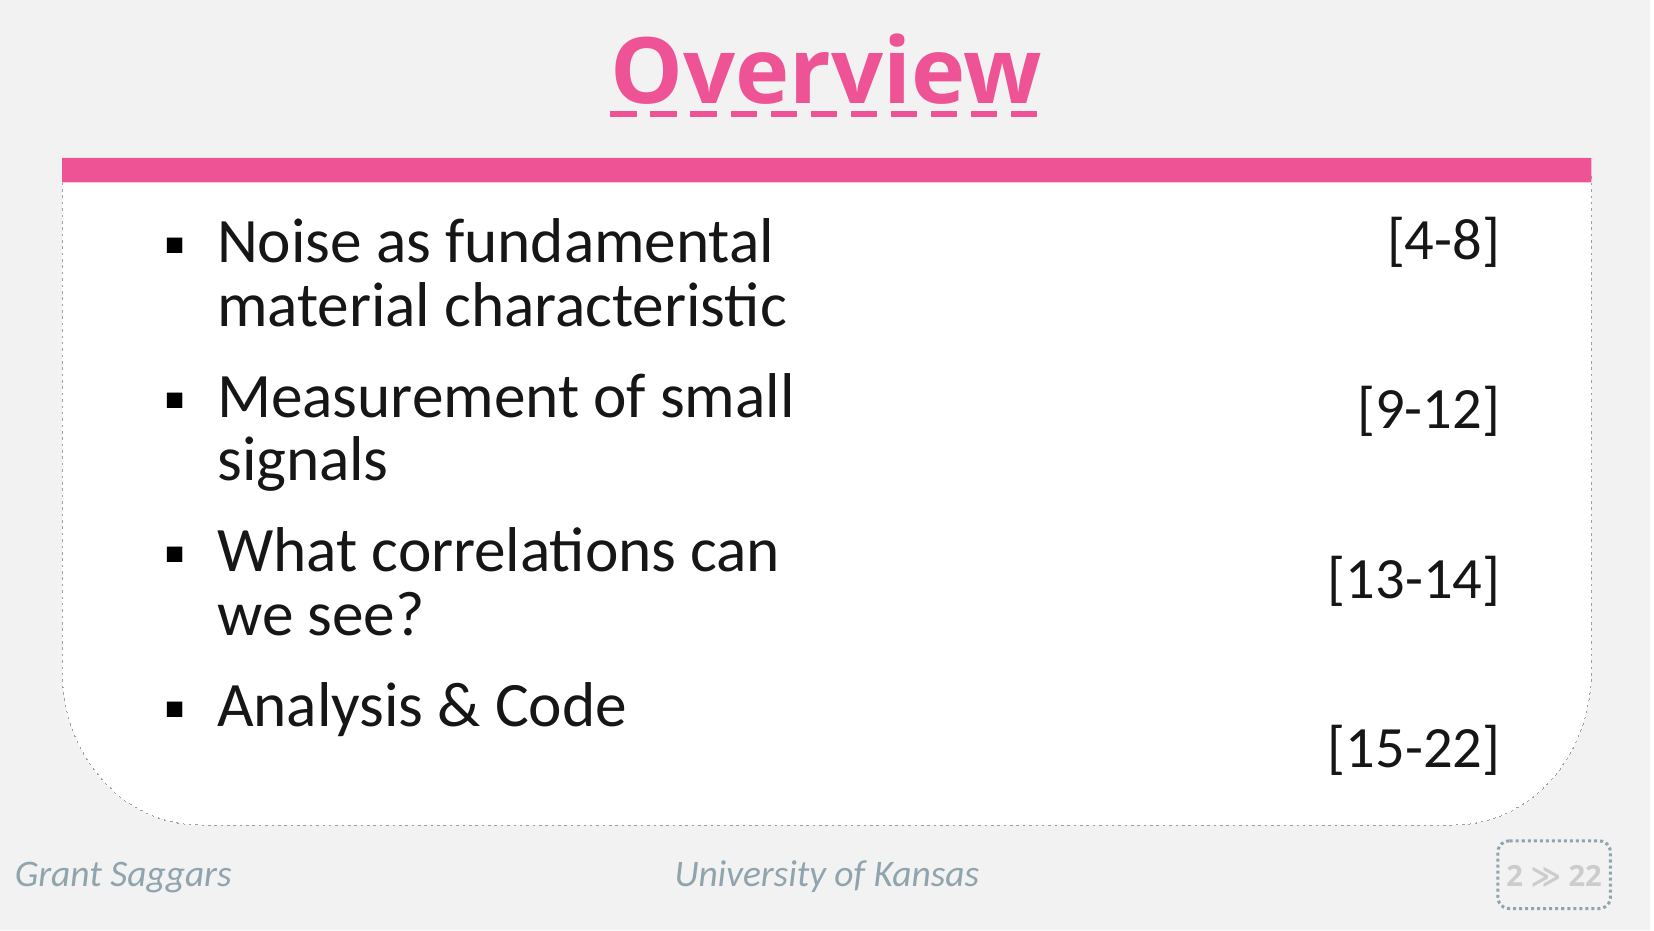

# Overview
Noise as fundamental material characteristic
Measurement of small signals
What correlations can we see?
Analysis & Code
[4-8]
[9-12]
[13-14]
[15-22]